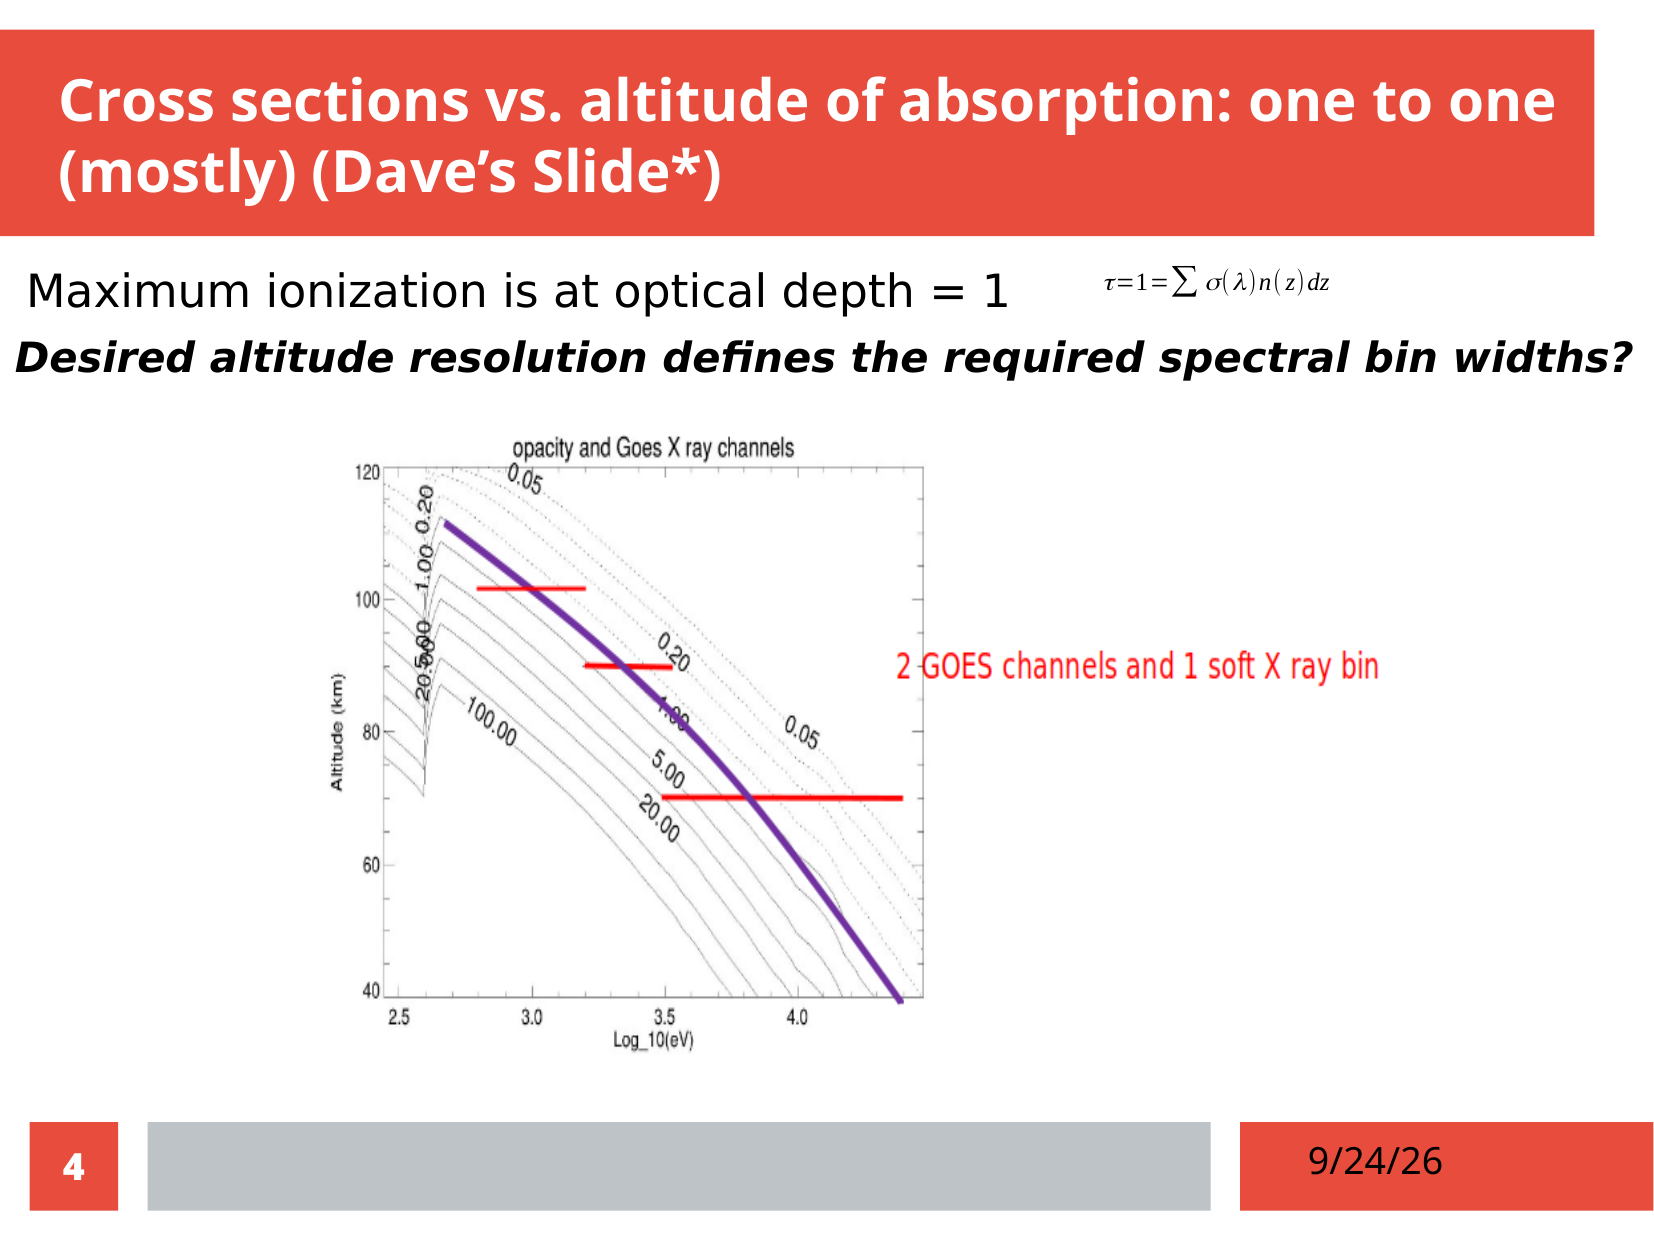

# Cross sections vs. altitude of absorption: one to one (mostly) (Dave’s Slide*)
Maximum ionization is at optical depth = 1
Desired altitude resolution defines the required spectral bin widths?
4